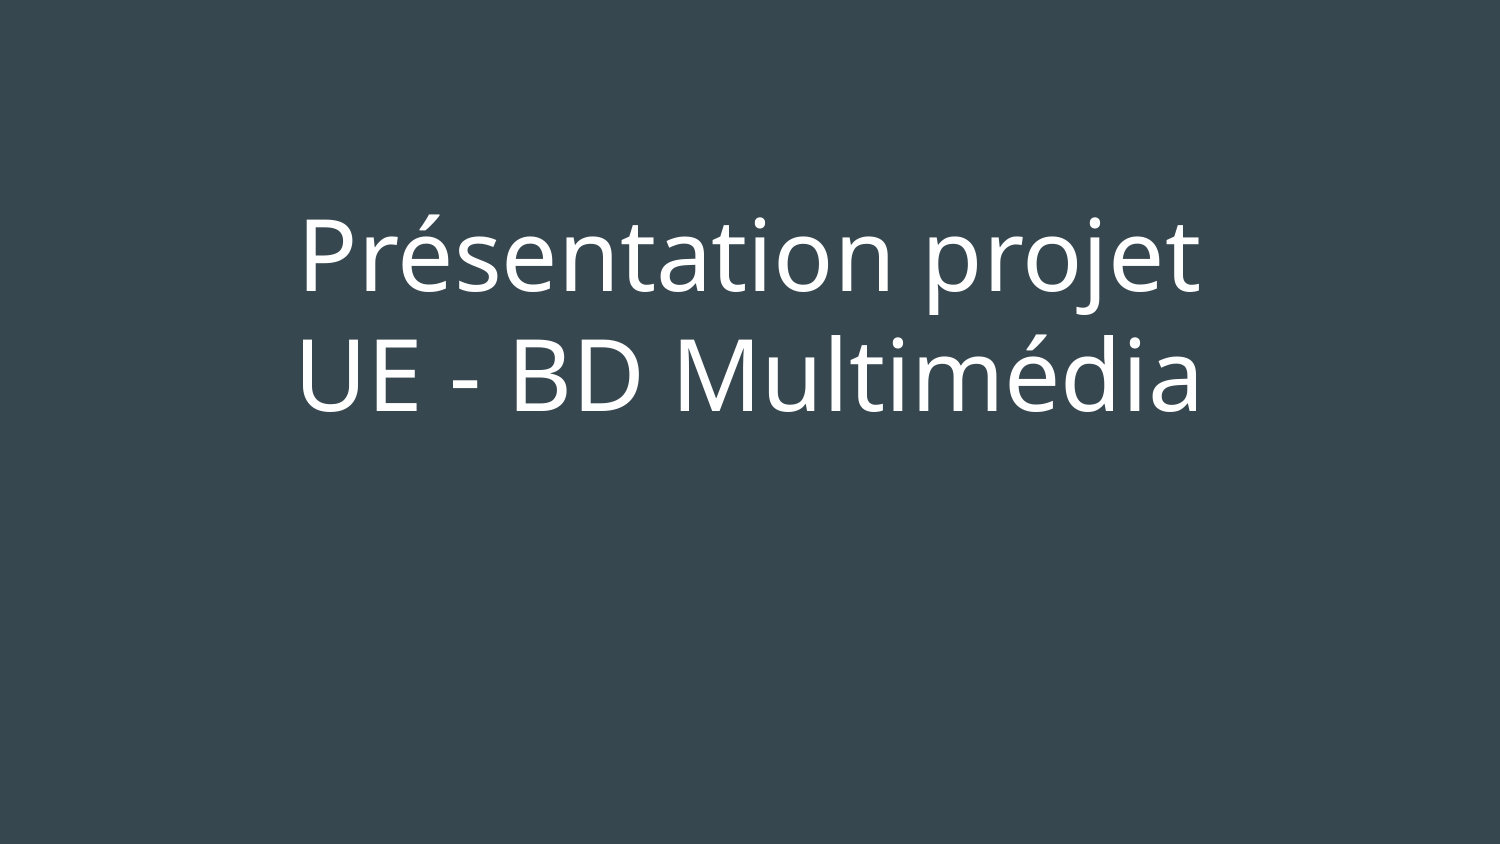

# Présentation projet UE - BD Multimédia